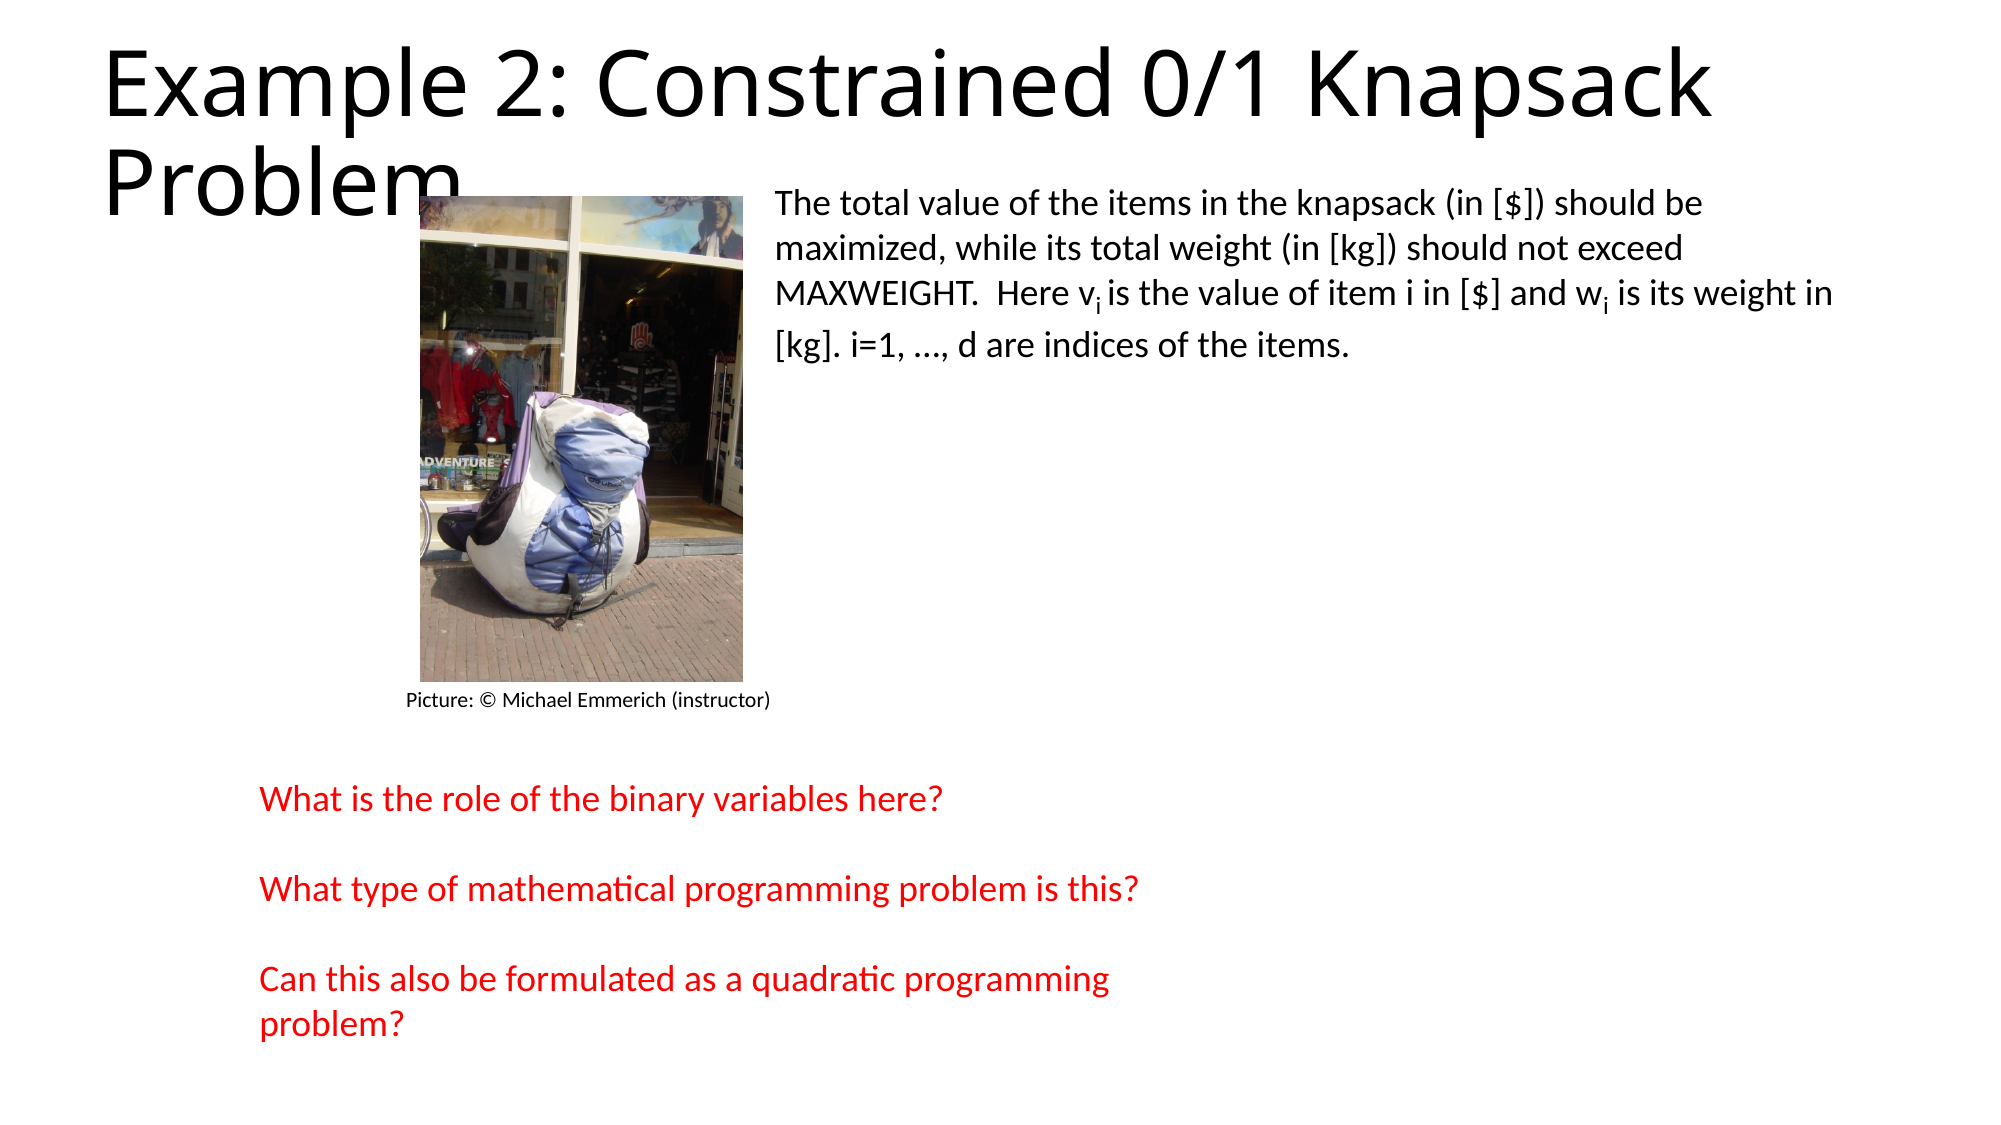

# Example 2: Constrained 0/1 Knapsack Problem
The total value of the items in the knapsack (in [$]) should be maximized, while its total weight (in [kg]) should not exceed
MAXWEIGHT. Here vi is the value of item i in [$] and wi is its weight in [kg]. i=1, …, d are indices of the items.
Picture: © Michael Emmerich (instructor)
What is the role of the binary variables here?
What type of mathematical programming problem is this?
Can this also be formulated as a quadratic programming
problem?